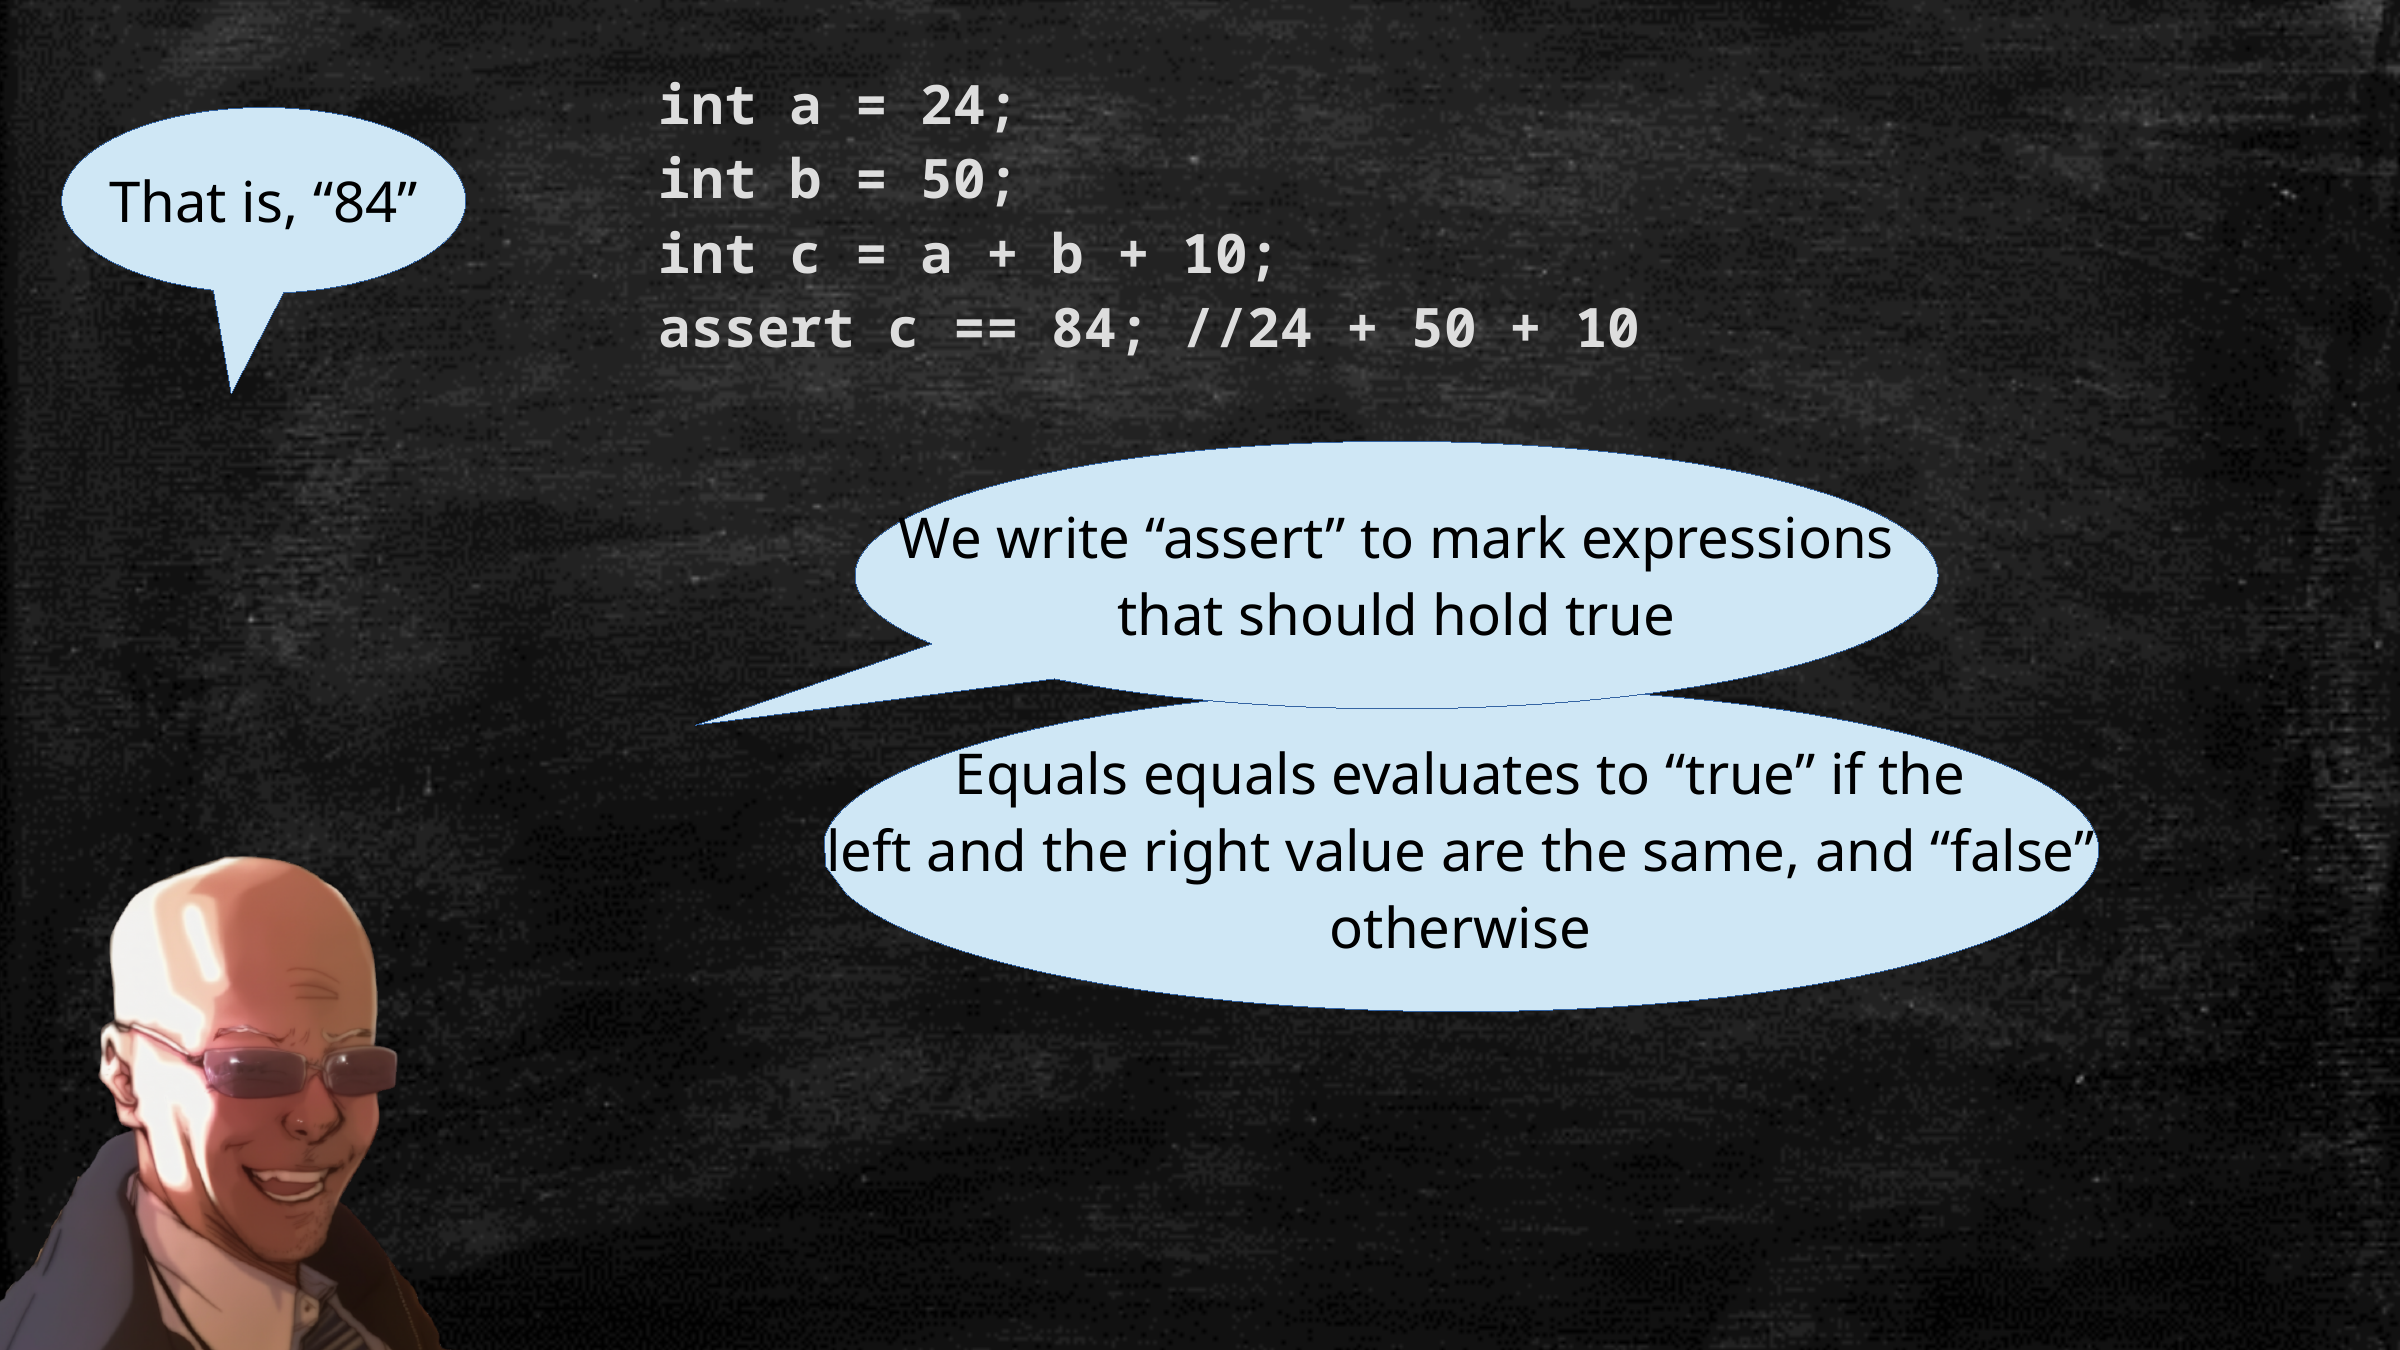

int a = 24;
int b = 50;
int c = a + b + 10;
assert c == 84; //24 + 50 + 10
That is, “84”
We write “assert” to mark expressions
that should hold true
Equals equals evaluates to “true” if the
left and the right value are the same, and “false”
otherwise